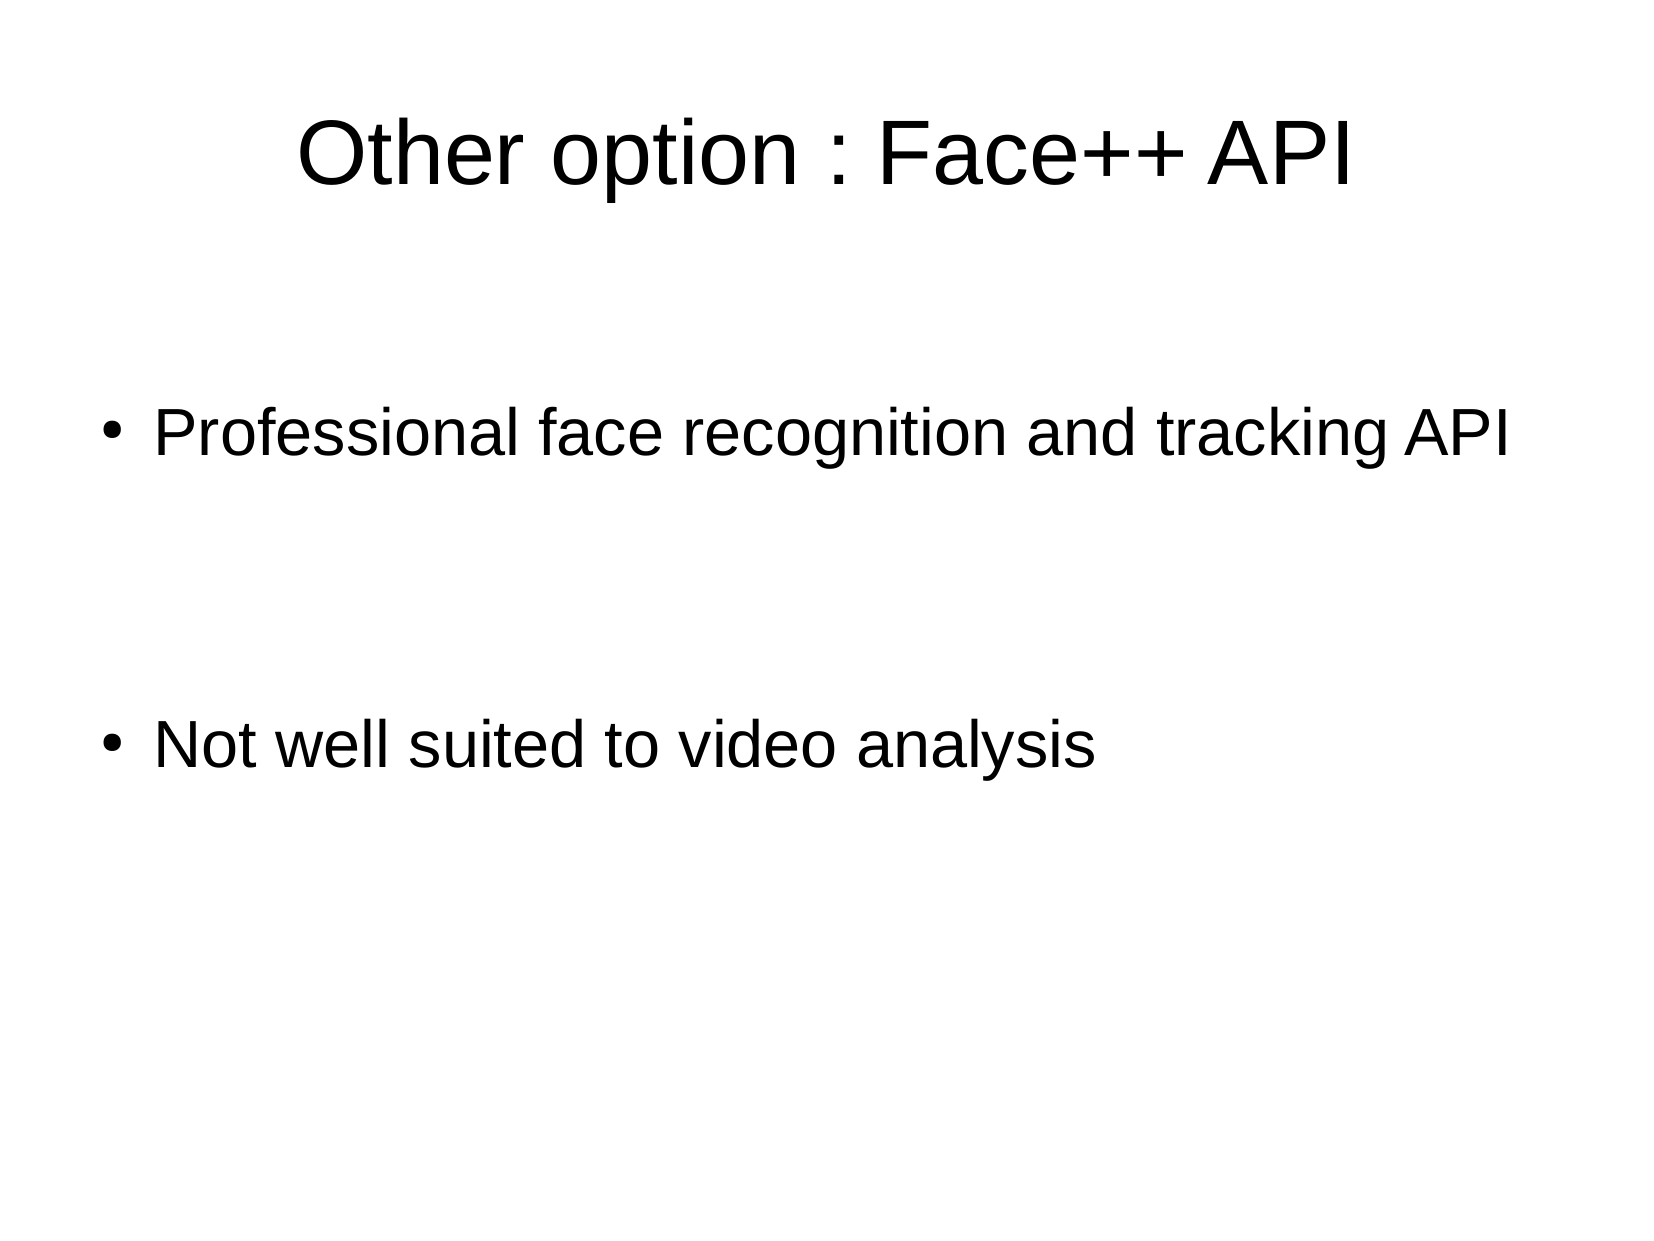

# Other option : Face++ API
Professional face recognition and tracking API
Not well suited to video analysis